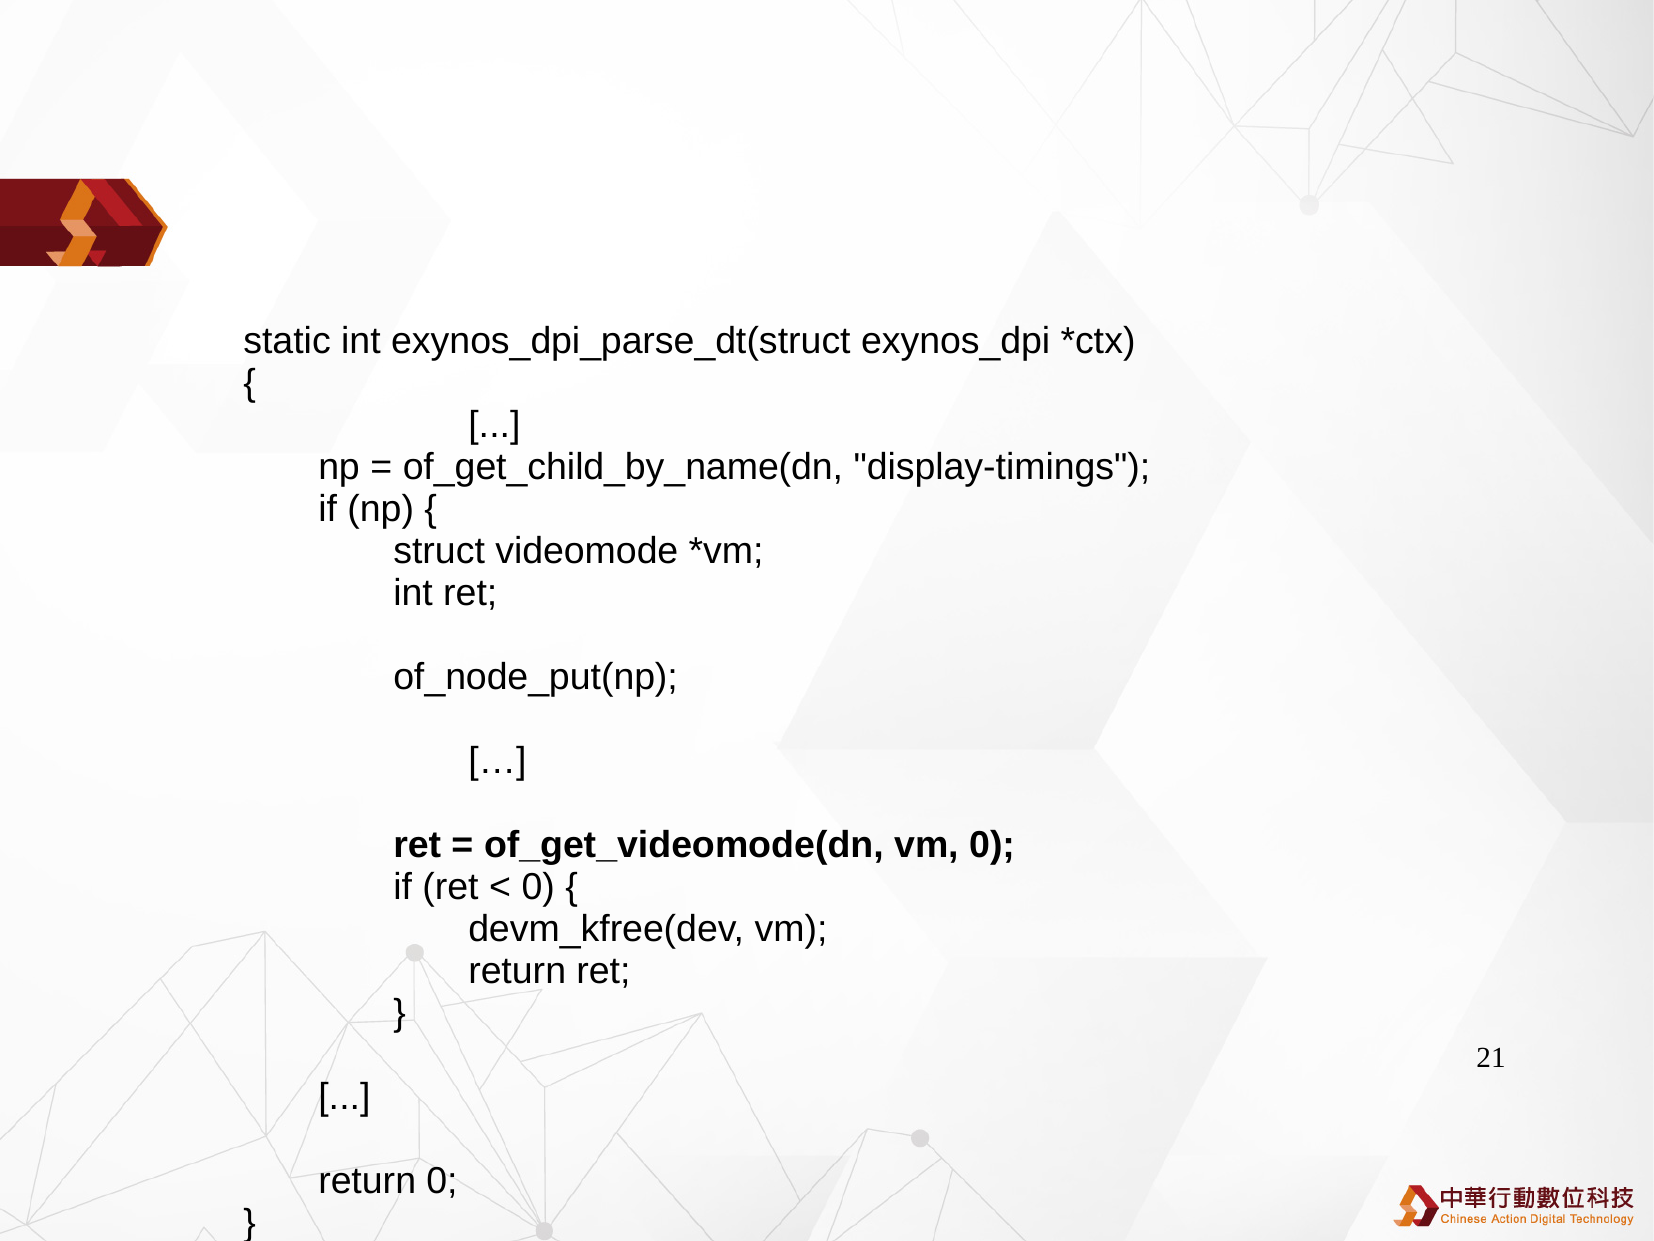

#
static int exynos_dpi_parse_dt(struct exynos_dpi *ctx)
{
			[...]
	np = of_get_child_by_name(dn, "display-timings");
	if (np) {
		struct videomode *vm;
		int ret;
		of_node_put(np);
			[…]
		ret = of_get_videomode(dn, vm, 0);
		if (ret < 0) {
			devm_kfree(dev, vm);
			return ret;
		}
	[...]
	return 0;
}
21